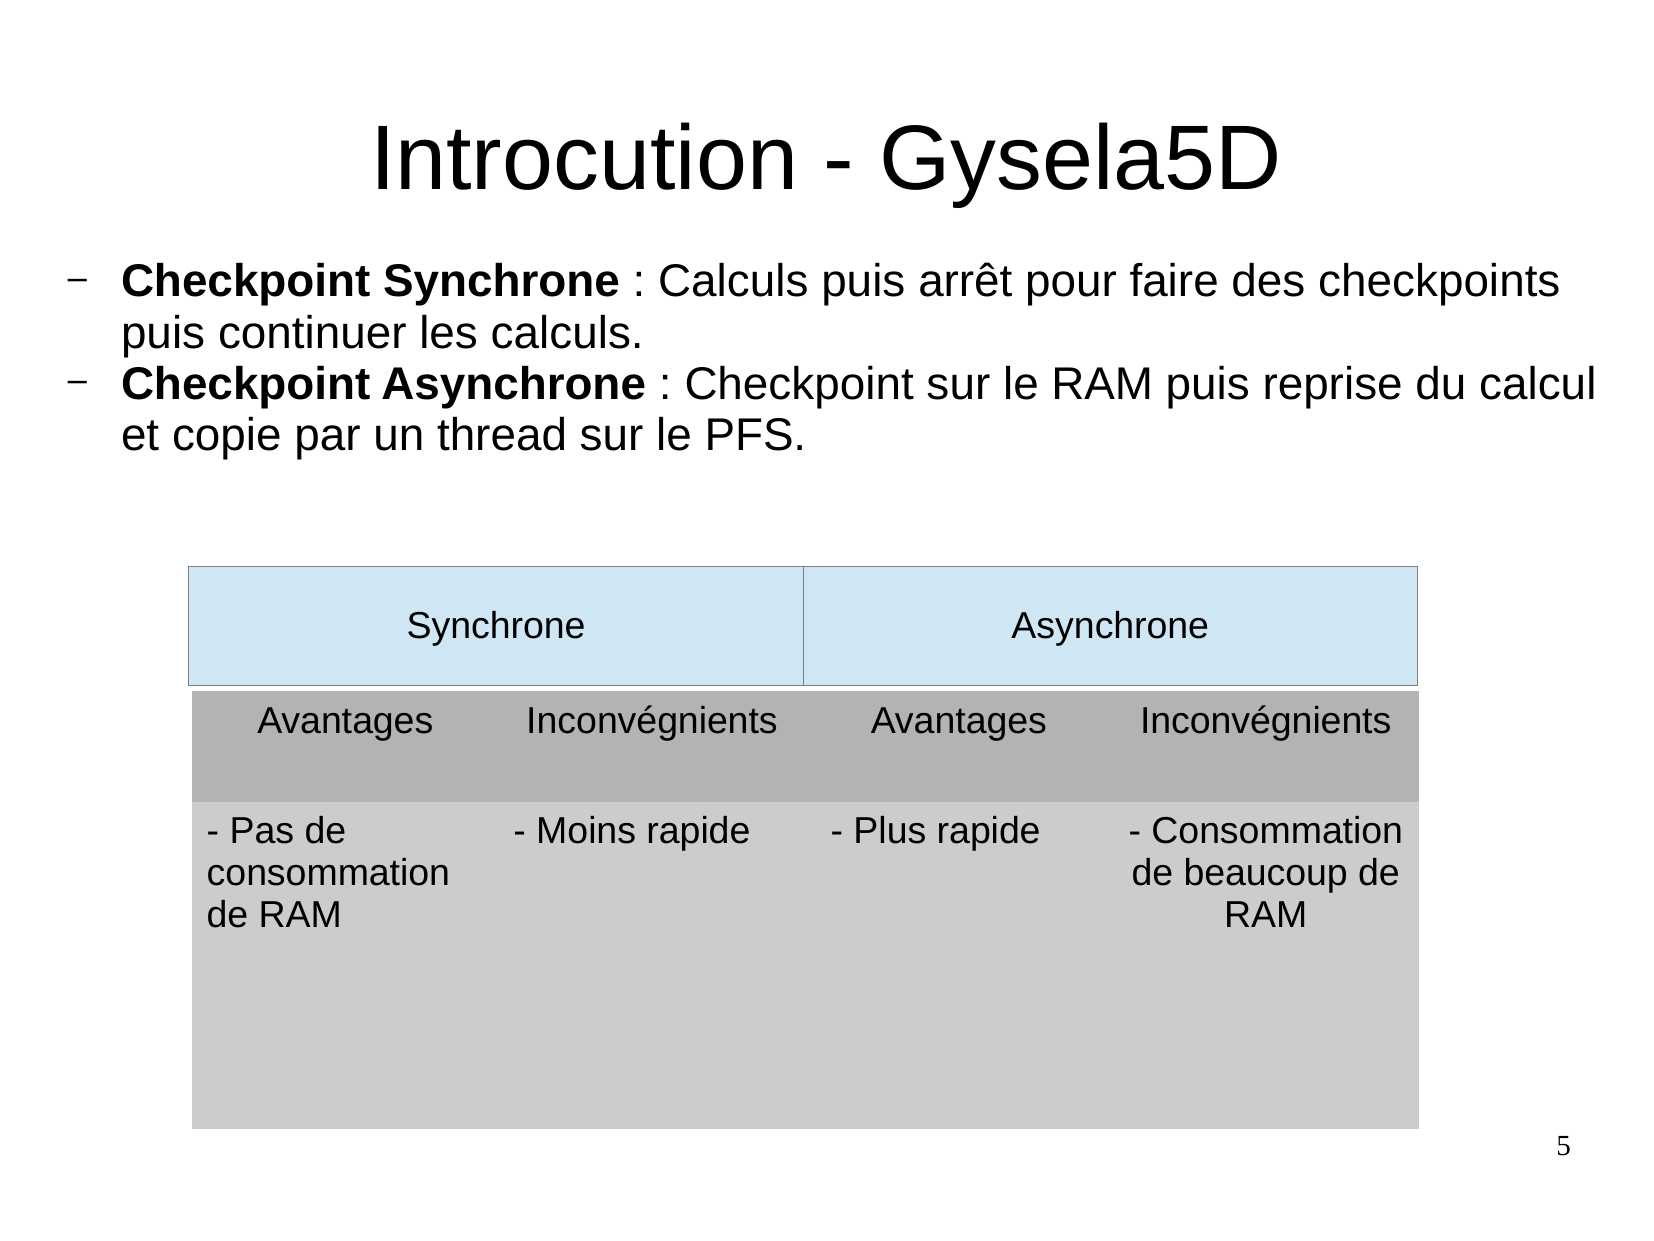

# Introcution - Gysela5D
Checkpoint Synchrone : Calculs puis arrêt pour faire des checkpoints puis continuer les calculs.
Checkpoint Asynchrone : Checkpoint sur le RAM puis reprise du calcul et copie par un thread sur le PFS.
Synchrone
Asynchrone
| Avantages | Inconvégnients | Avantages | Inconvégnients |
| --- | --- | --- | --- |
| - Pas de consommation de RAM | - Moins rapide | - Plus rapide | - Consommation de beaucoup de RAM |
5